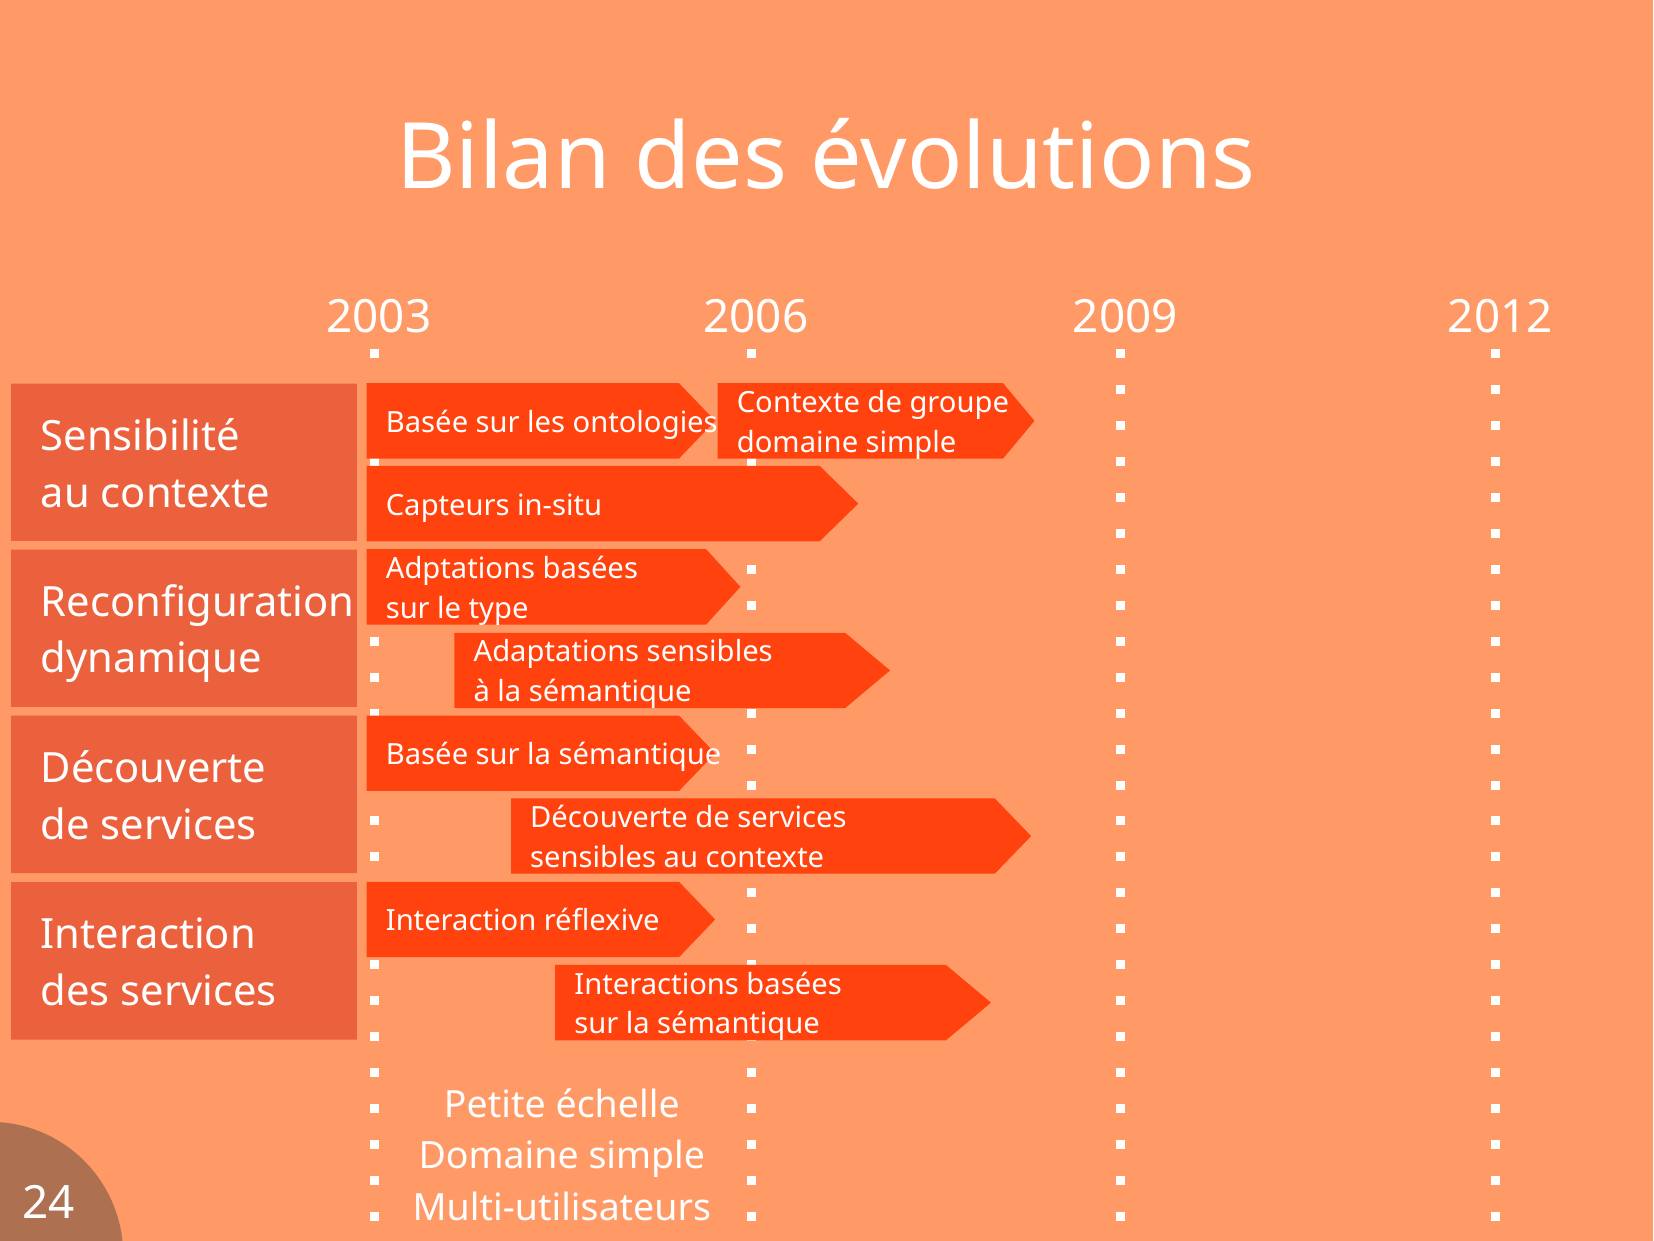

# Bilan des évolutions
2003
2006
2009
2012
Basée sur les ontologies
Contexte de groupe
domaine simple
Sensibilité
au contexte
Capteurs in-situ
Adptations basées
sur le type
Reconfiguration
dynamique
Adaptations sensibles
à la sémantique
Découverte
de services
Basée sur la sémantique
Découverte de services
sensibles au contexte
Interaction réflexive
Interaction
des services
Interactions basées
sur la sémantique
Petite échelle
Domaine simple
Multi-utilisateurs
24